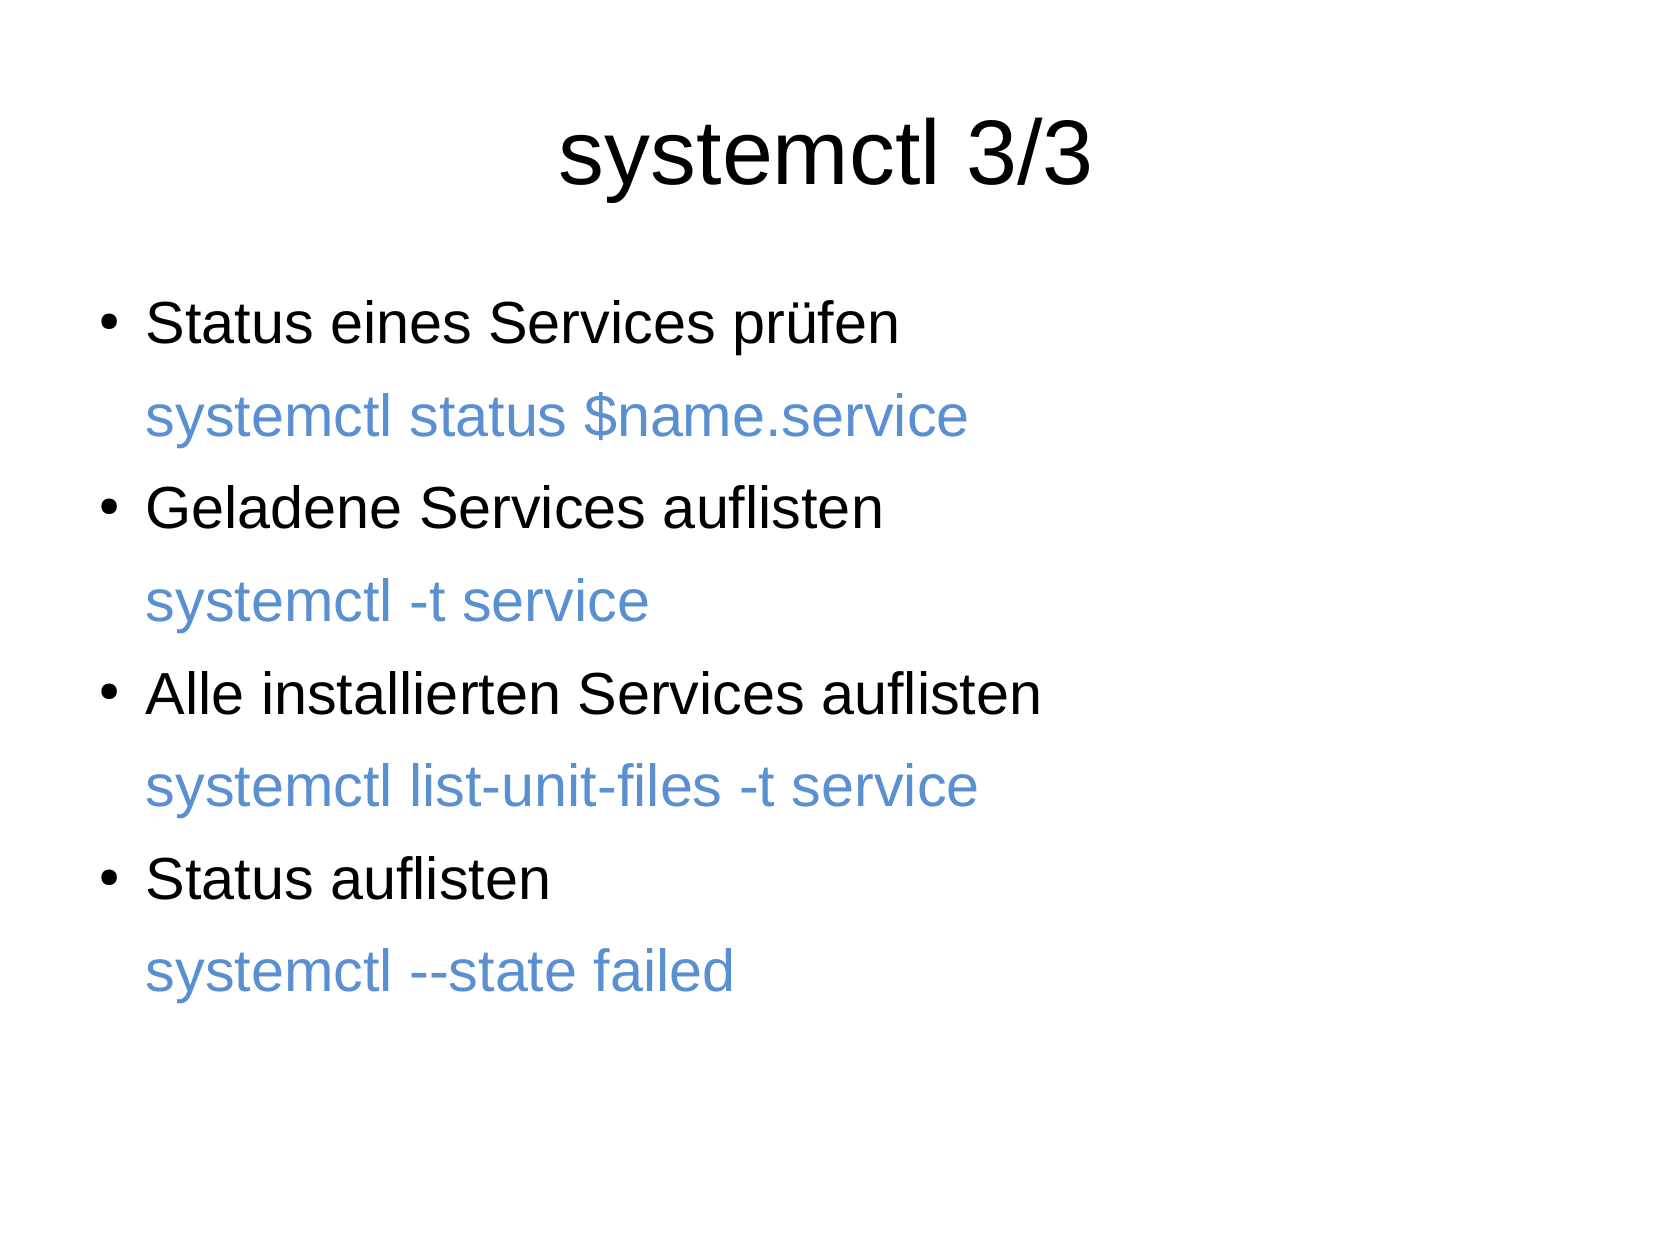

# systemctl 3/3
Status eines Services prüfen
systemctl status $name.service
Geladene Services auflisten
systemctl -t service
Alle installierten Services auflisten
systemctl list-unit-files -t service
Status auflisten
systemctl --state failed